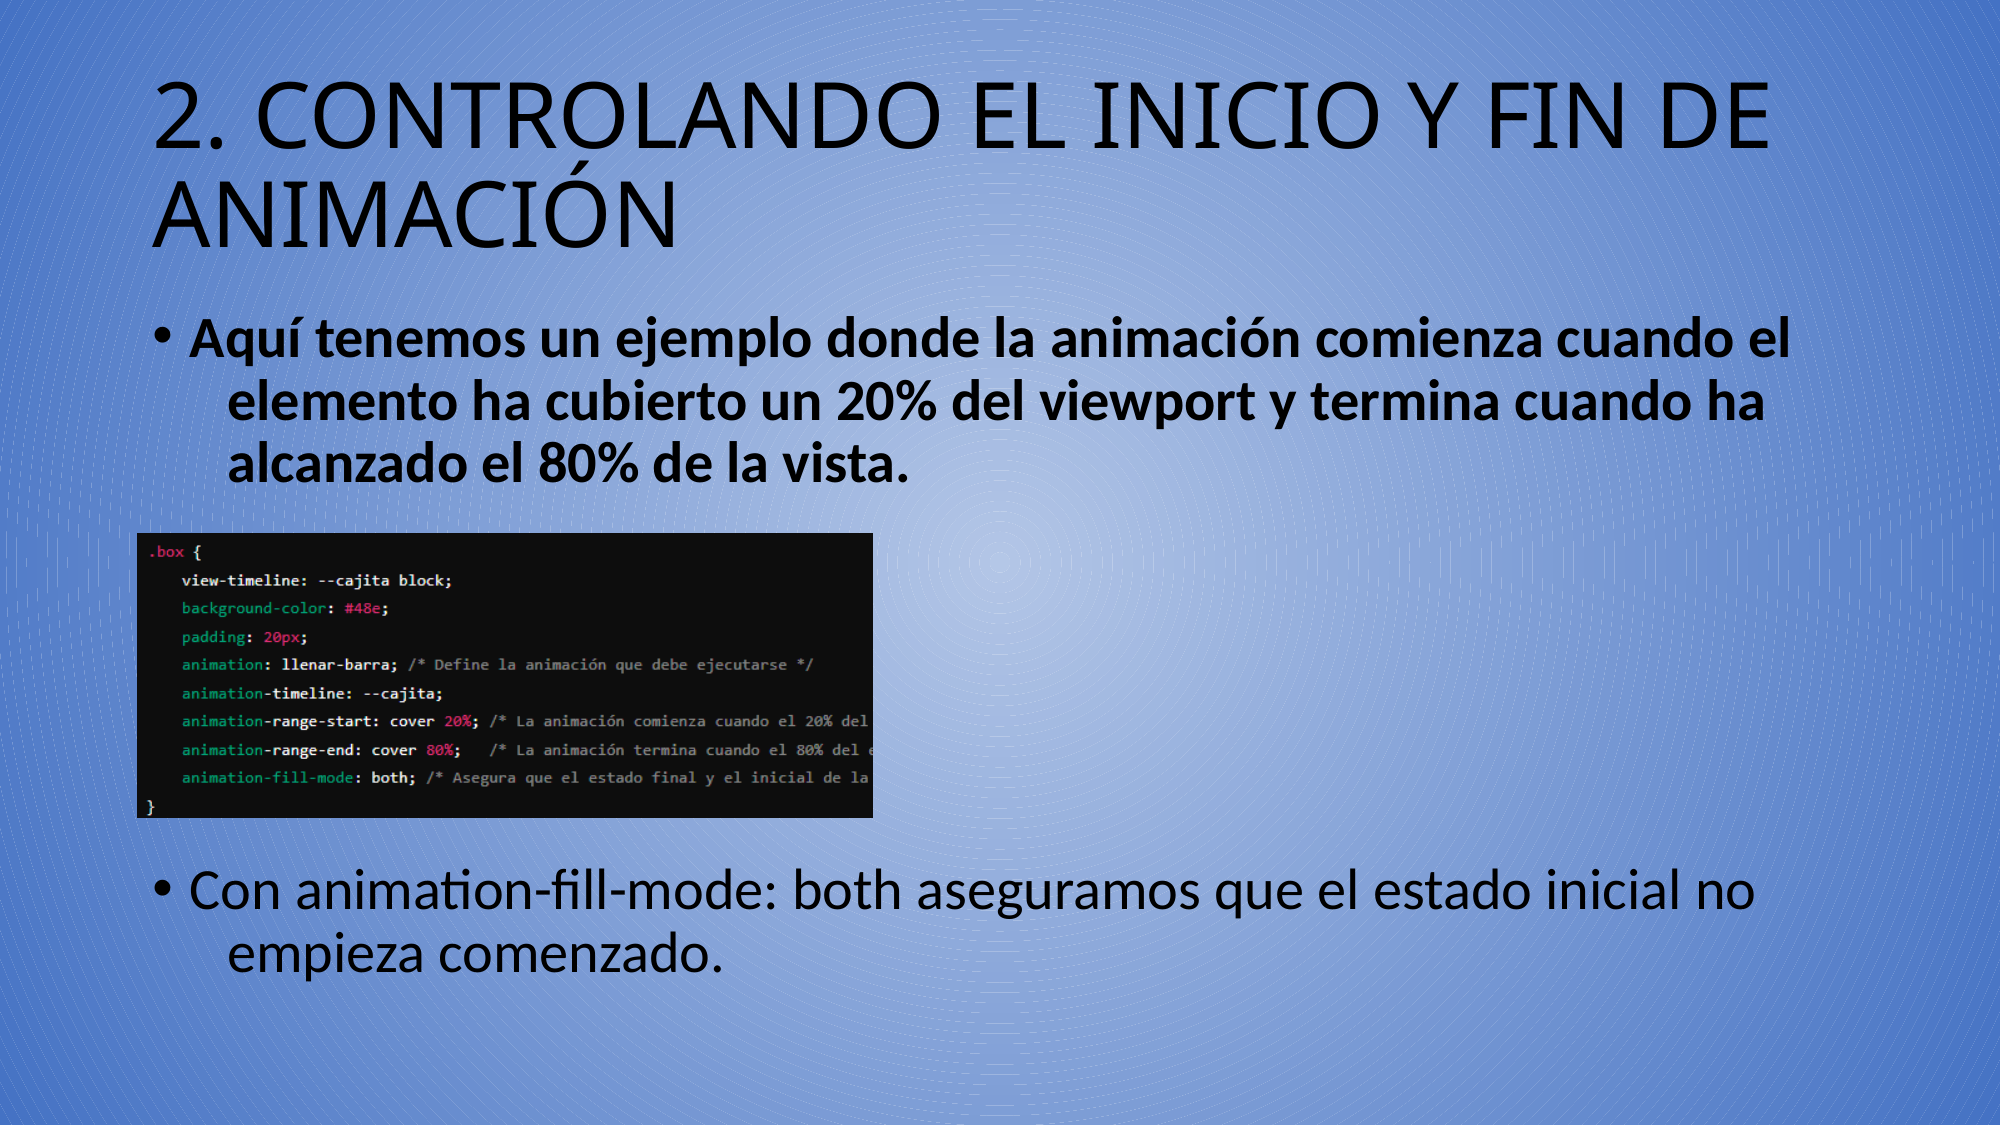

# 2. CONTROLANDO EL INICIO Y FIN DE ANIMACIÓN
Aquí tenemos un ejemplo donde la animación comienza cuando el elemento ha cubierto un 20% del viewport y termina cuando ha alcanzado el 80% de la vista.
Con animation-fill-mode: both aseguramos que el estado inicial no empieza comenzado.